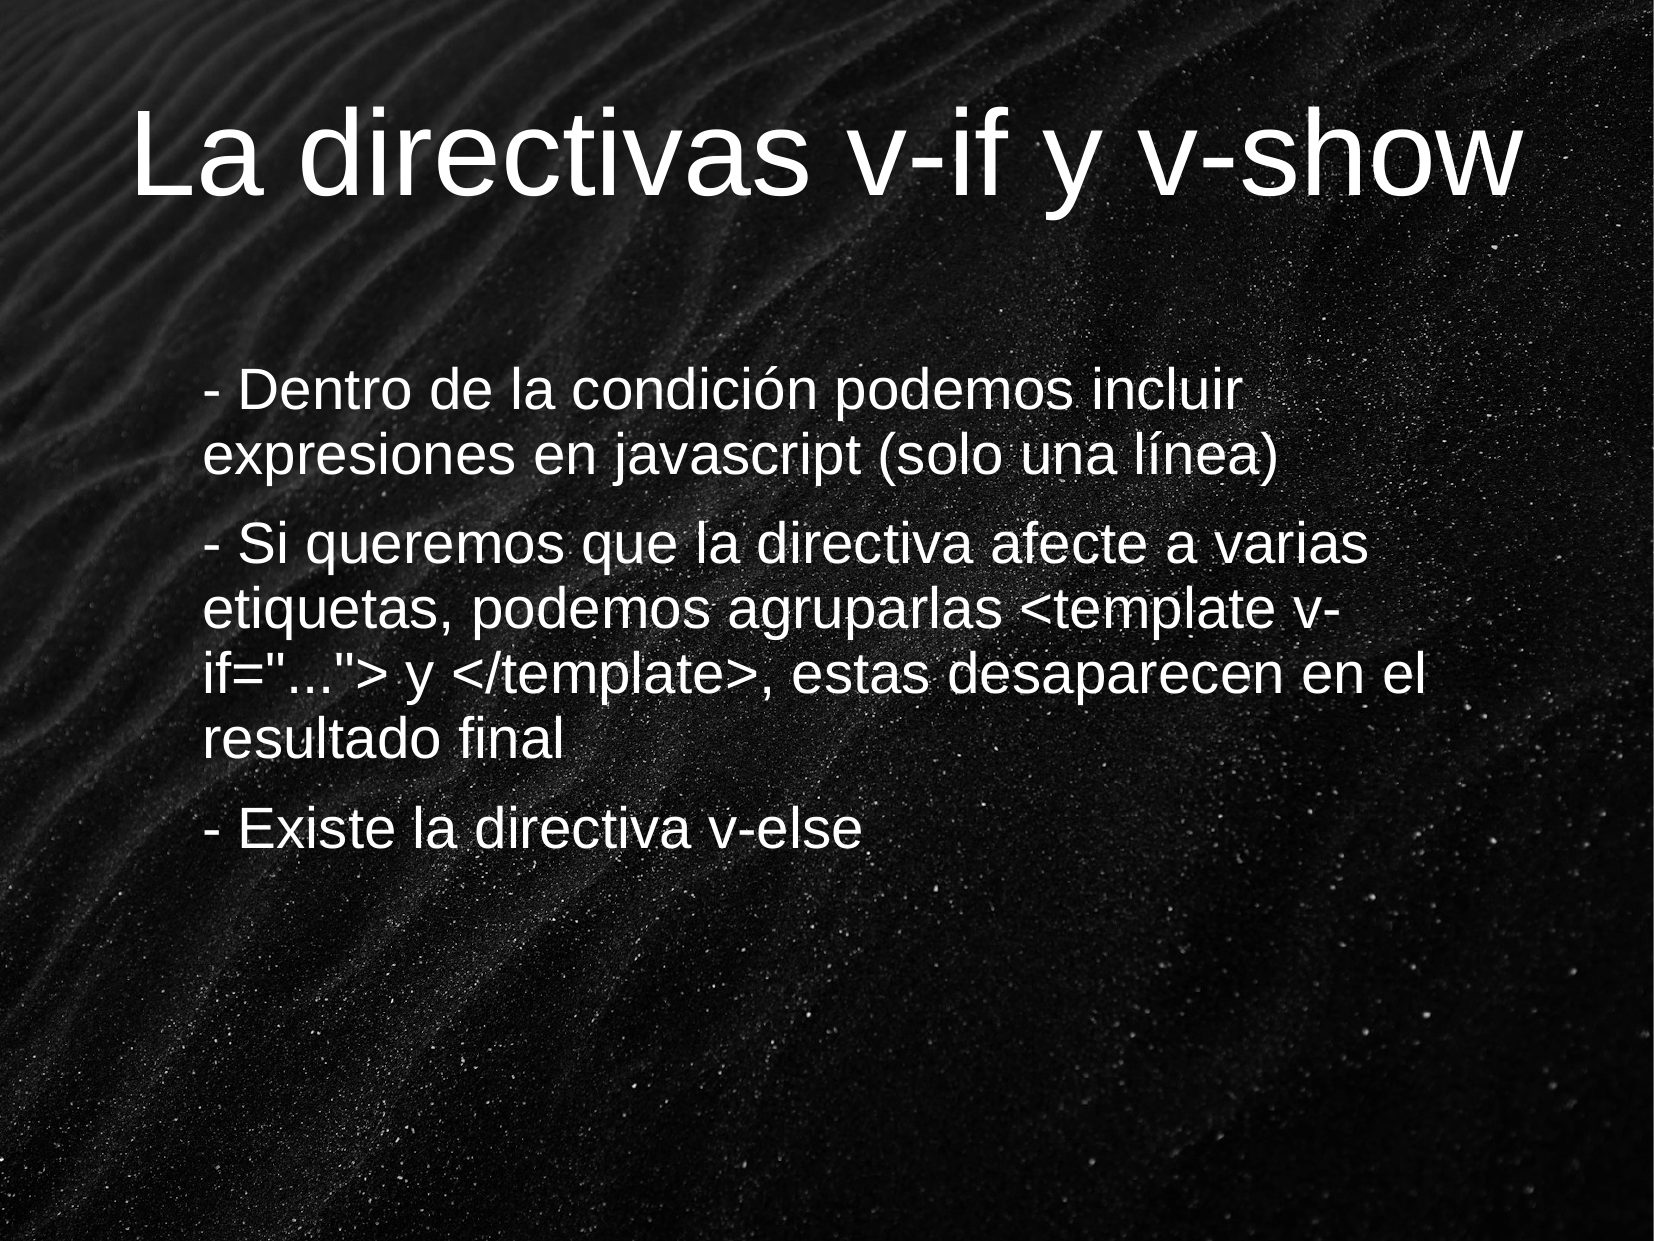

# La directivas v-if y v-show
- Dentro de la condición podemos incluir expresiones en javascript (solo una línea)
- Si queremos que la directiva afecte a varias etiquetas, podemos agruparlas <template v-if="..."> y </template>, estas desaparecen en el resultado final
- Existe la directiva v-else